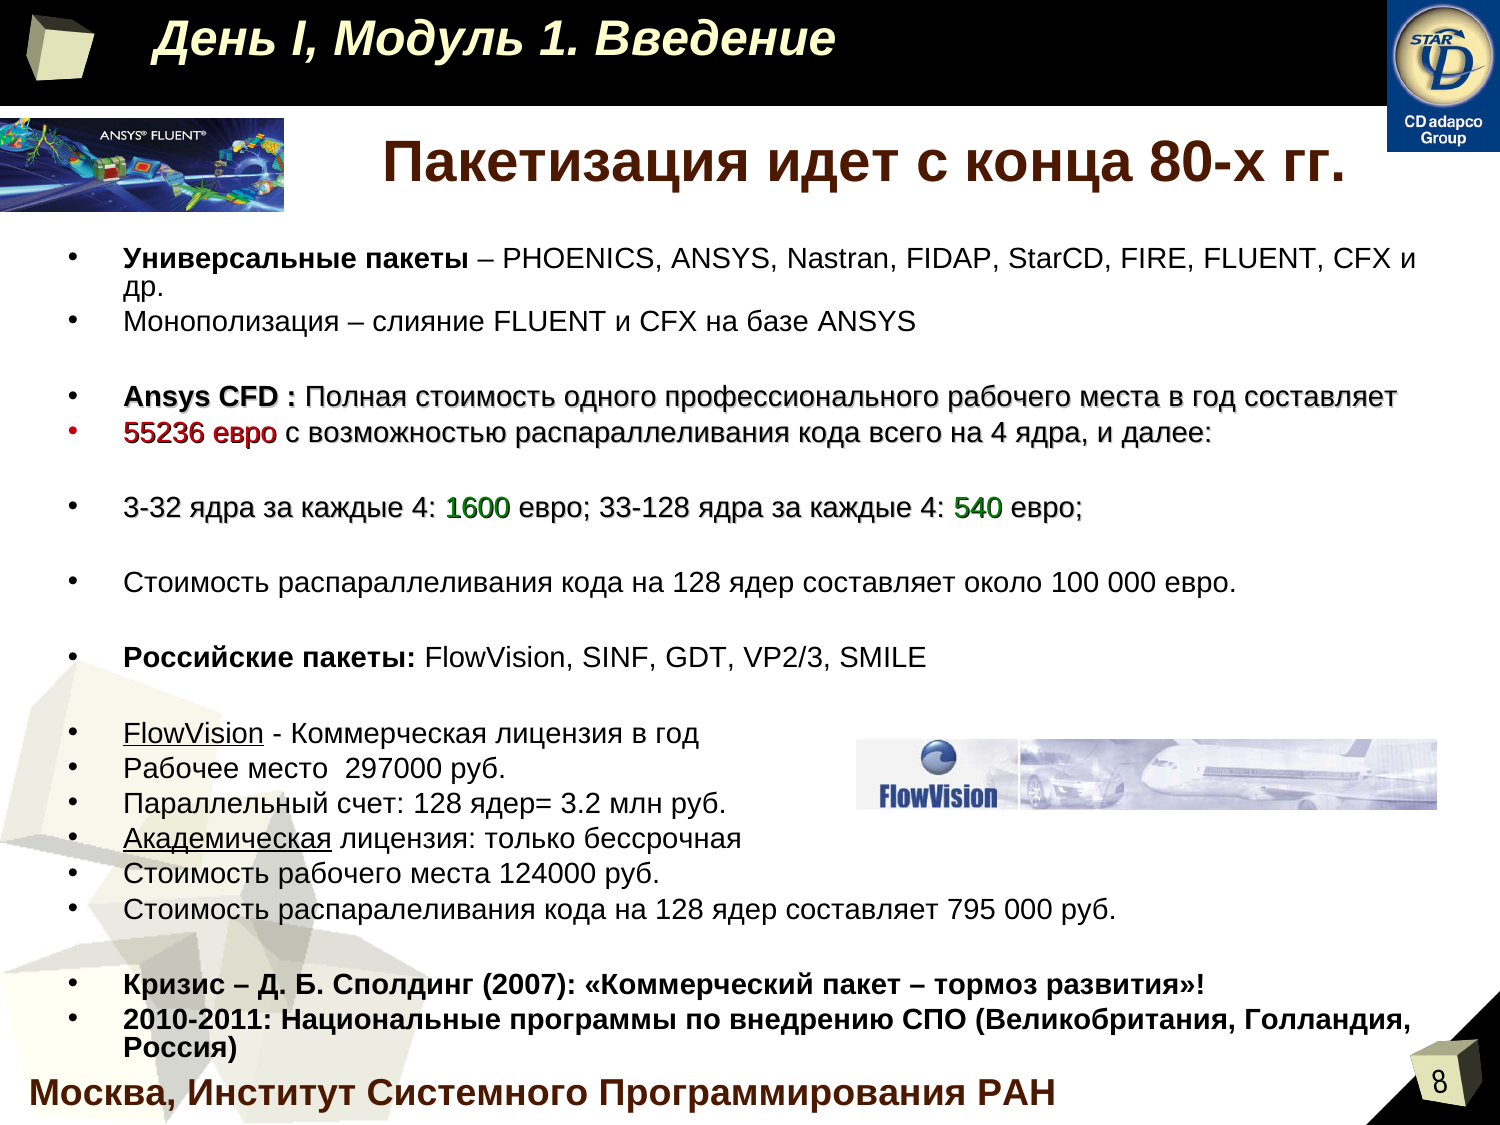

Пакетизация идет с конца 80-х гг.
# Универсальные пакеты – PHOENICS, ANSYS, Nastran, FIDAP, StarCD, FIRE, FLUENT, CFX и др.
Монополизация – слияние FLUENT и CFX на базе ANSYS
Ansys CFD : Полная стоимость одного профессионального рабочего места в год составляет
55236 евро с возможностью распараллеливания кода всего на 4 ядра, и далее:
3-32 ядра за каждые 4: 1600 евро; 33-128 ядра за каждые 4: 540 евро;
Стоимость распараллеливания кода на 128 ядер составляет около 100 000 евро.
Российские пакеты: FlowVision, SINF, GDT, VP2/3, SMILE
FlowVision - Коммерческая лицензия в год
Рабочее место 297000 руб.
Параллельный счет: 128 ядер= 3.2 млн руб.
Академическая лицензия: только бессрочная
Стоимость рабочего места 124000 руб.
Стоимость распаралеливания кода на 128 ядер составляет 795 000 руб.
Кризис – Д. Б. Сполдинг (2007): «Коммерческий пакет – тормоз развития»!
2010-2011: Национальные программы по внедрению СПО (Великобритания, Голландия, Россия)